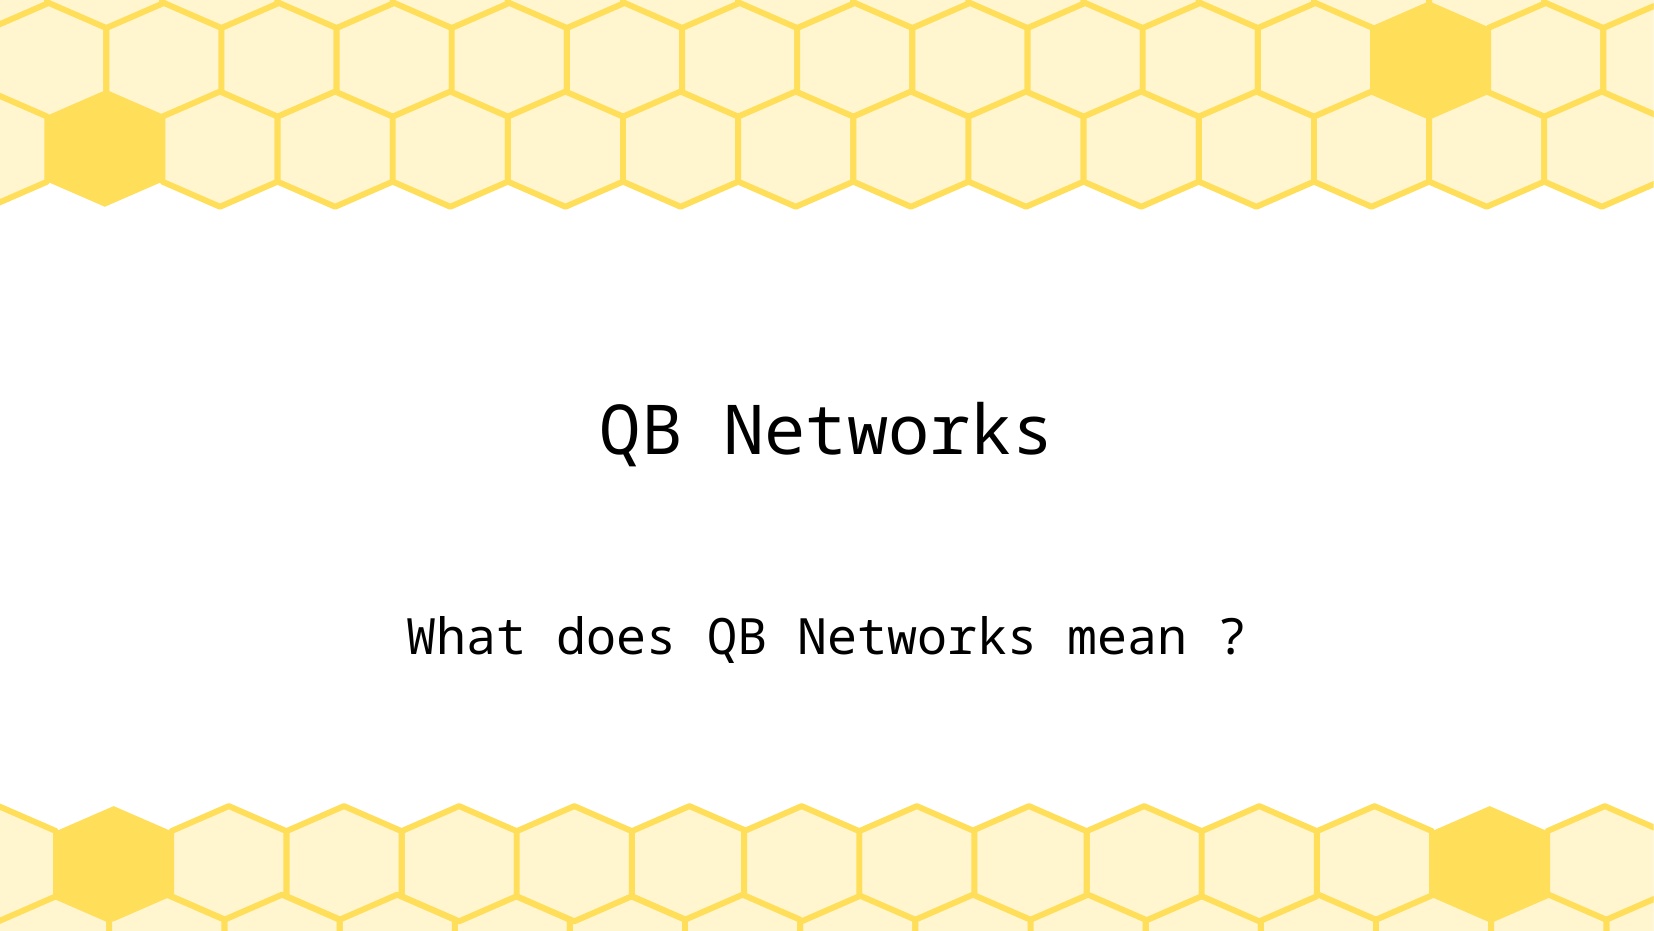

# QB Networks
What does QB Networks mean ?